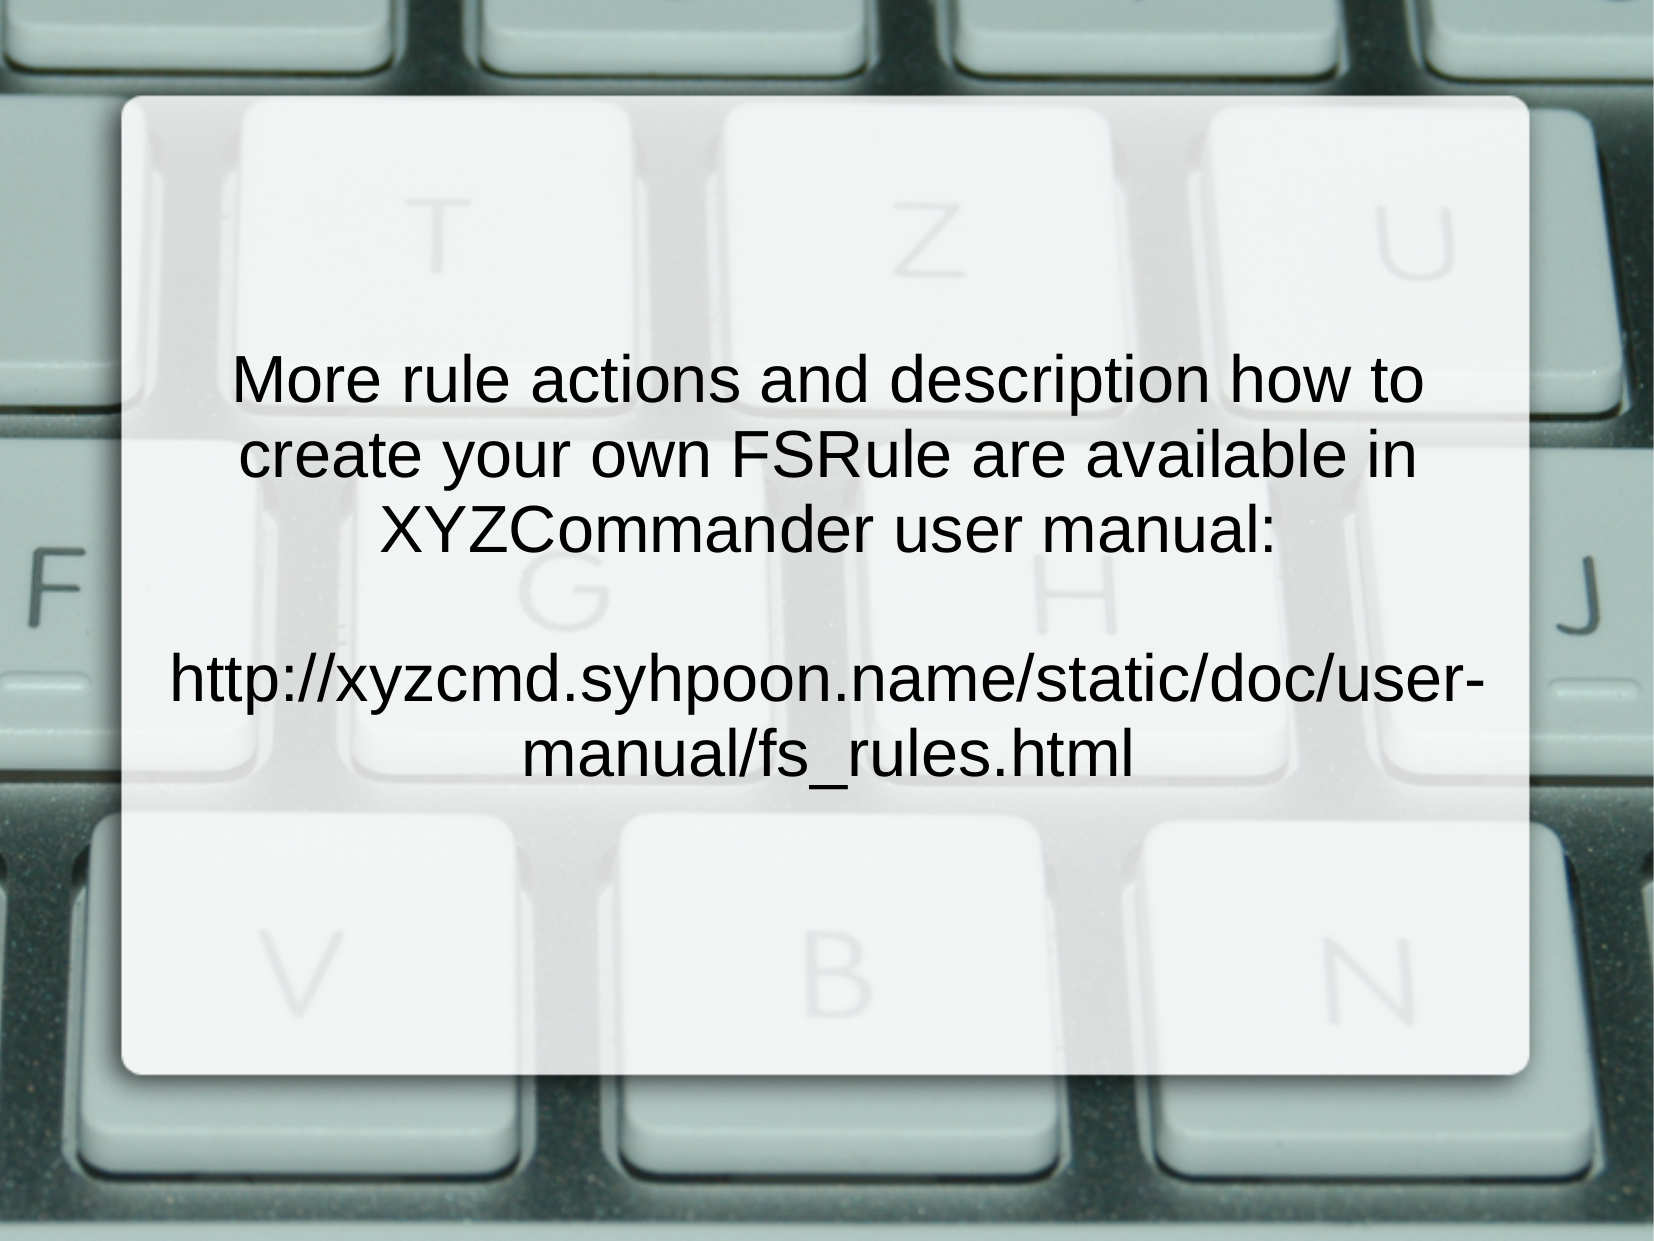

# More rule actions and description how to create your own FSRule are available in XYZCommander user manual:
http://xyzcmd.syhpoon.name/static/doc/user-manual/fs_rules.html